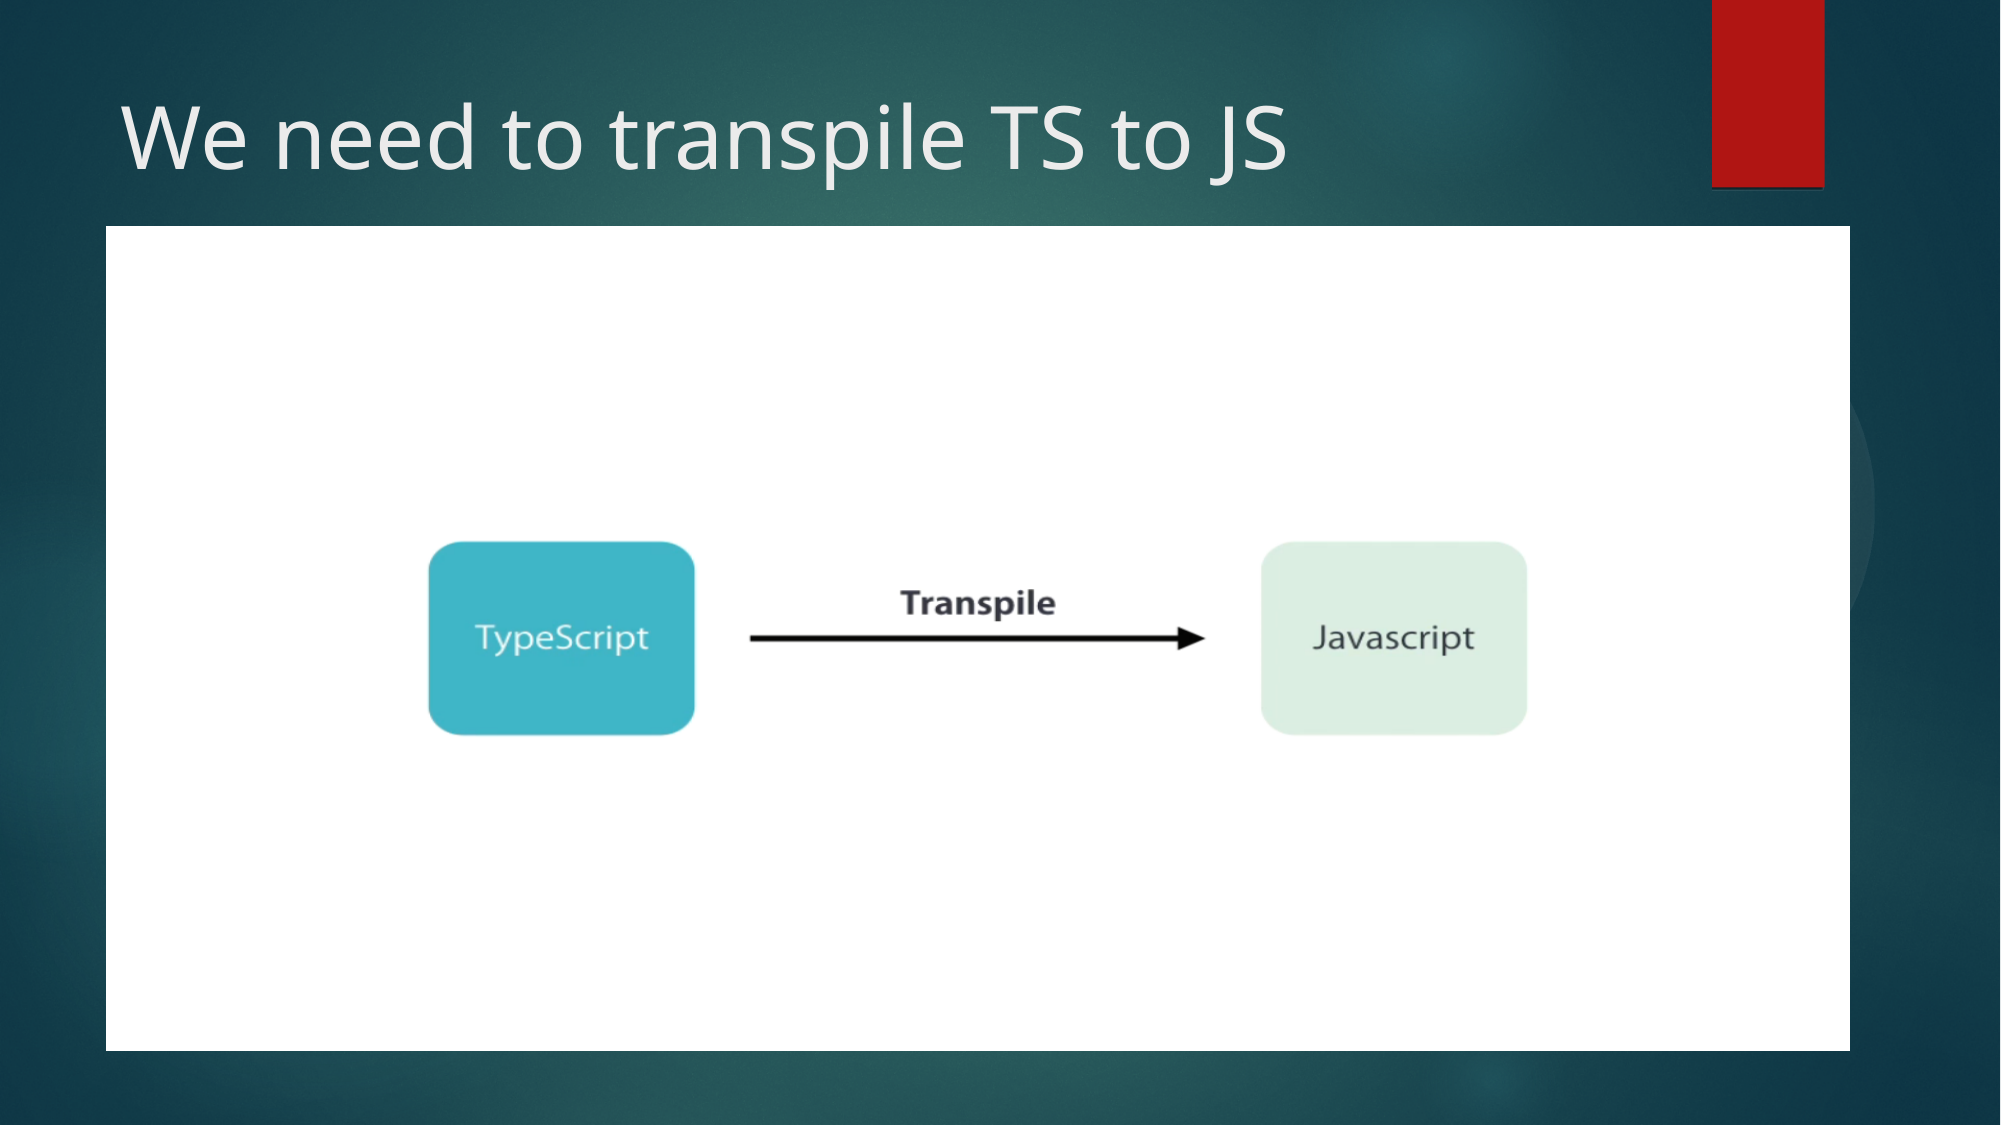

We need to transpile TS to JS